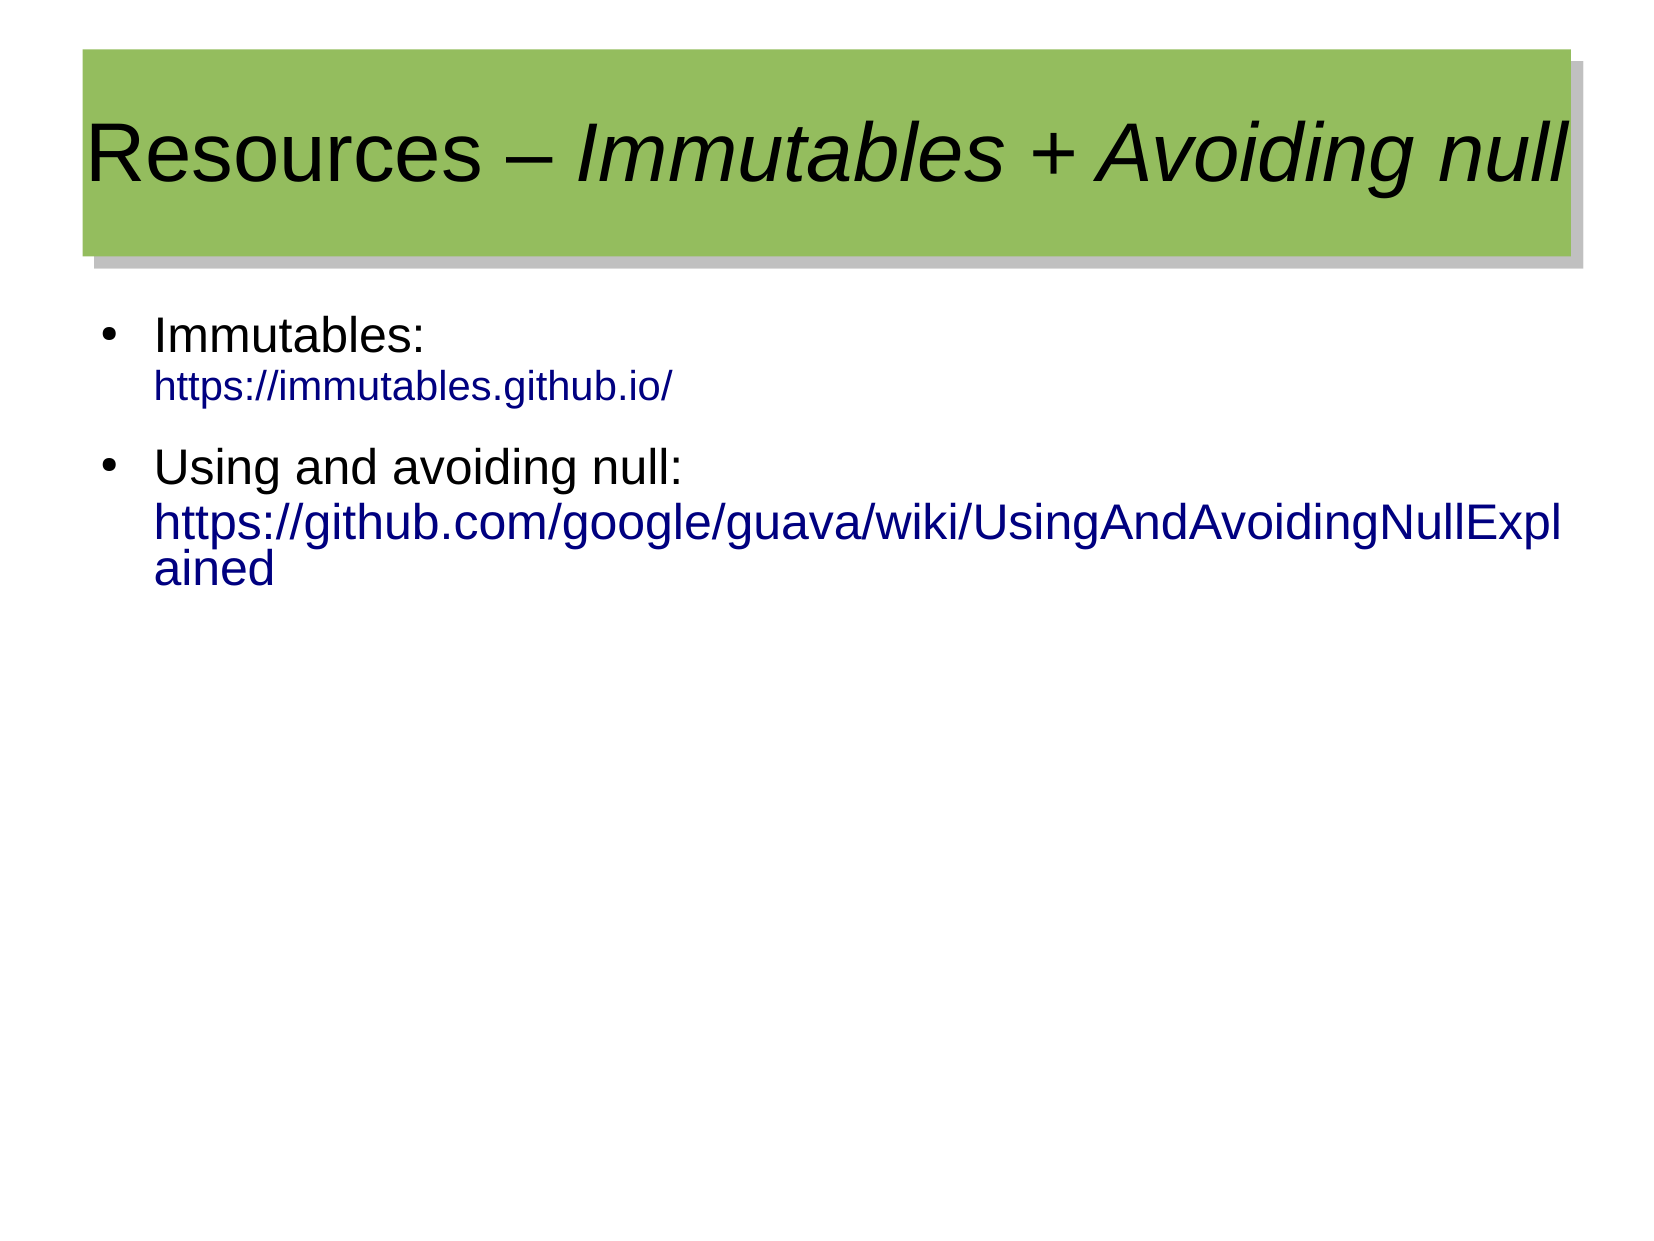

# Resources – Immutables + Avoiding null
Immutables:
https://immutables.github.io/
Using and avoiding null:
https://github.com/google/guava/wiki/UsingAndAvoidingNullExplained